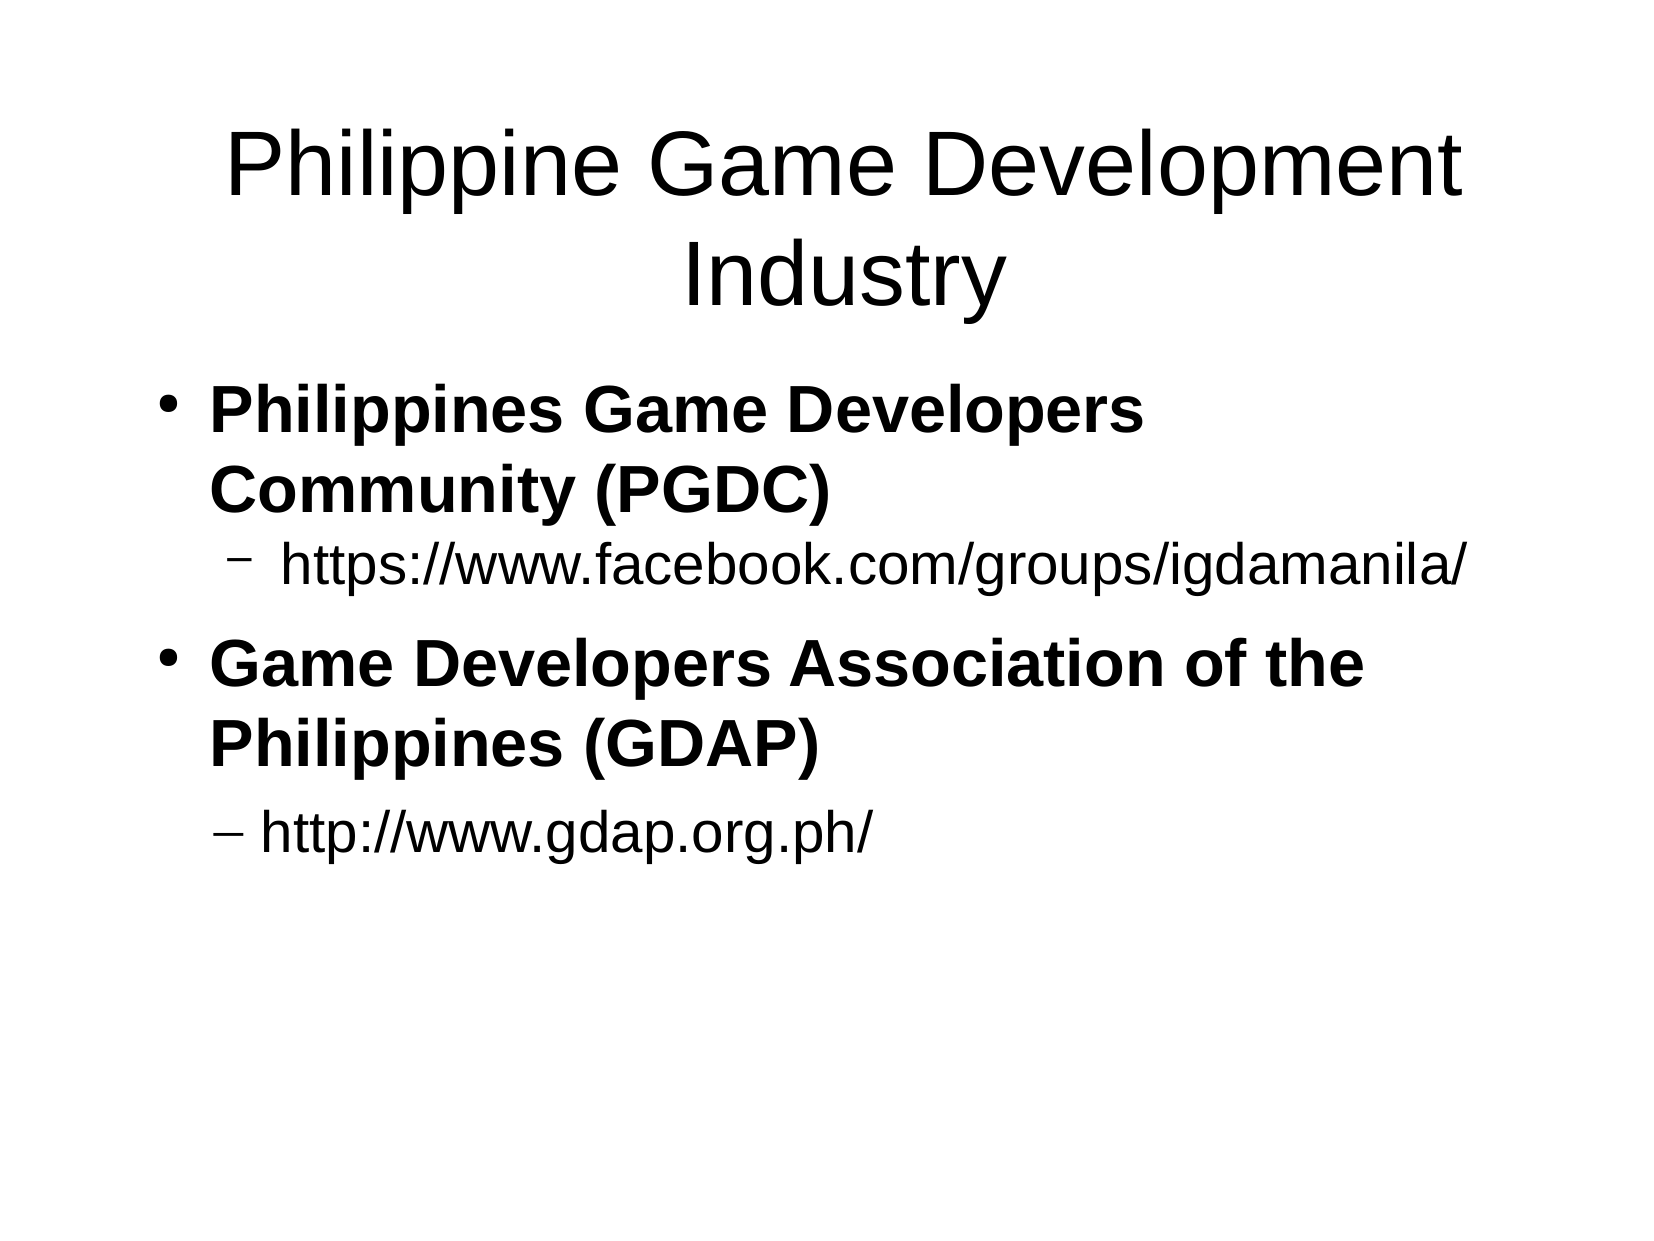

# Philippine Game Development Industry
Philippines Game Developers Community (PGDC)
https://www.facebook.com/groups/igdamanila/
Game Developers Association of the Philippines (GDAP)
http://www.gdap.org.ph/